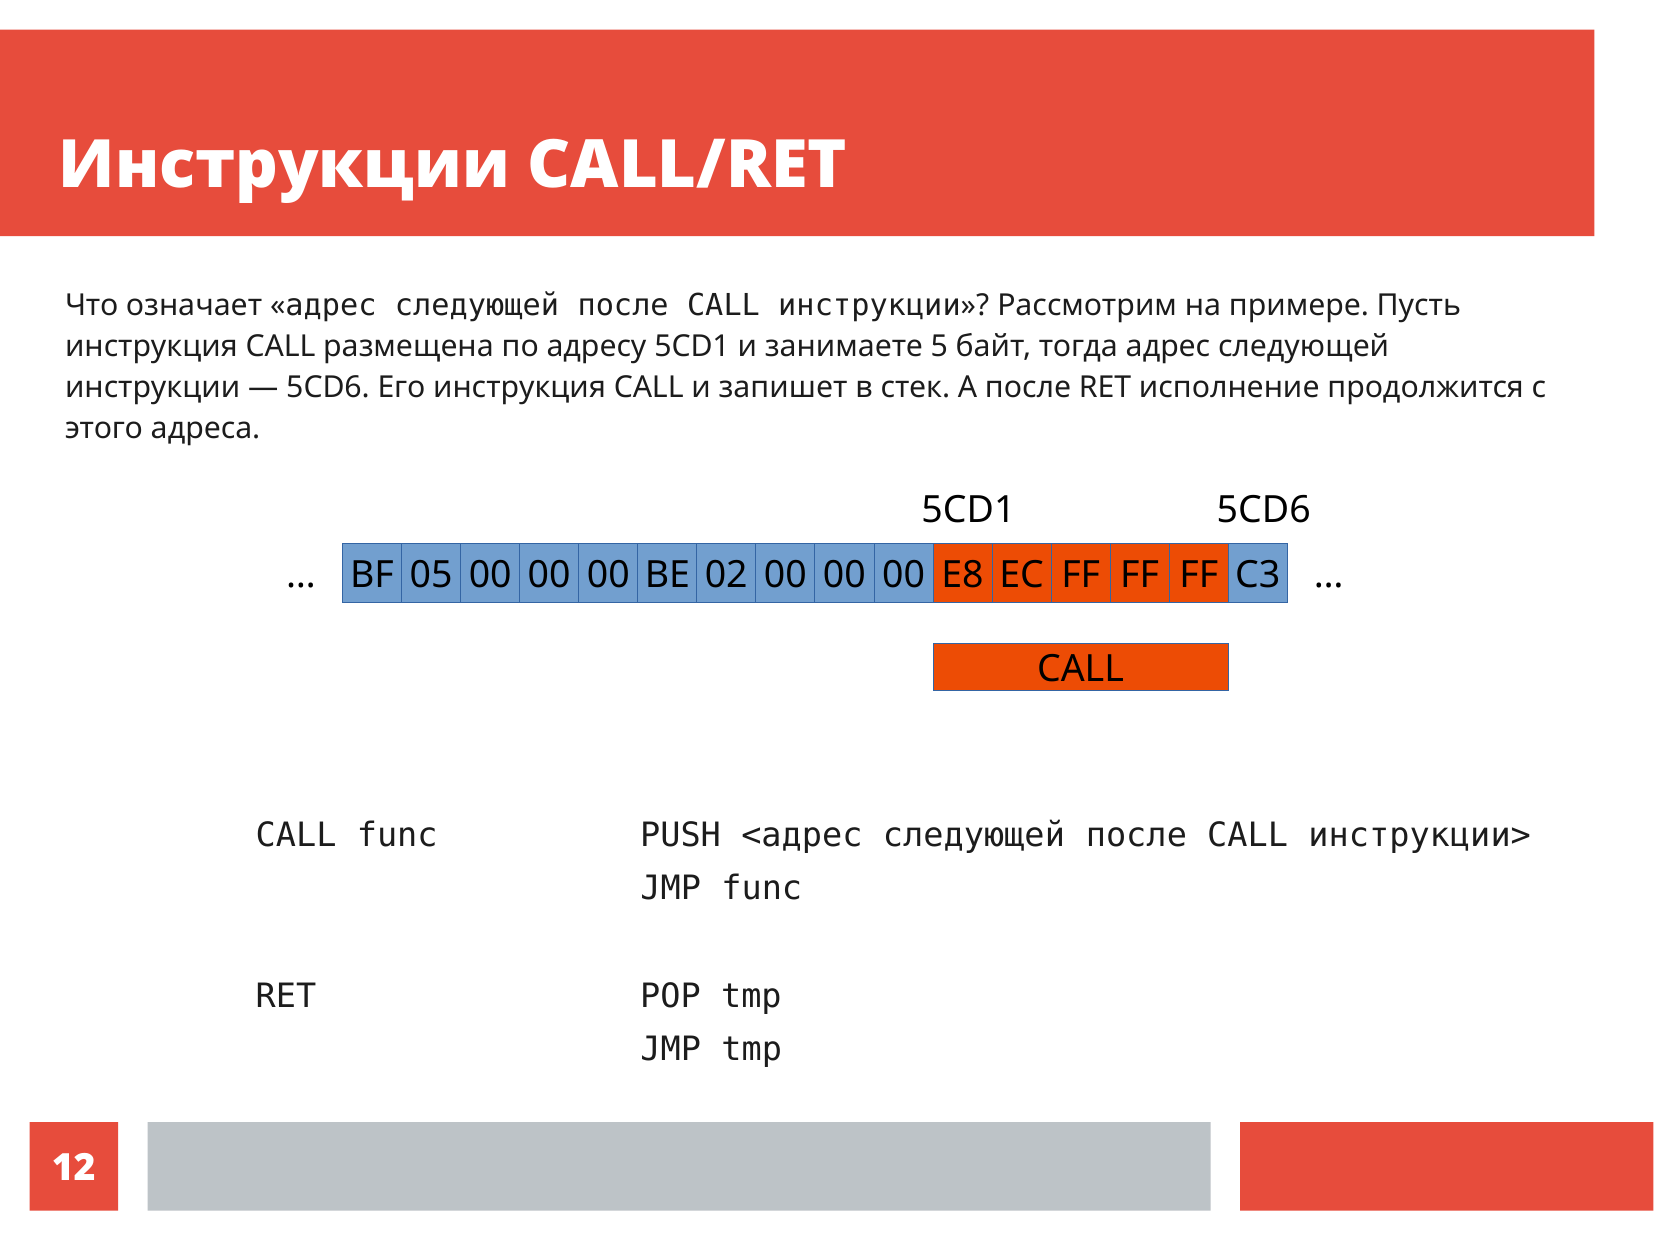

# Инструкции CALL/RET
Что означает «адрес следующей после CALL инструкции»? Рассмотрим на примере. Пусть инструкция CALL размещена по адресу 5CD1 и занимаете 5 байт, тогда адрес следующей инструкции — 5CD6. Его инструкция CALL и запишет в стек. А после RET исполнение продолжится с этого адреса.
5CD1
5CD6
…
BF
05
00
00
00
BE
02
00
00
00
E8
EC
FF
FF
FF
C3
…
CALL
 CALL func PUSH <адрес следующей после CALL инструкции>
 JMP func
 RET POP tmp
 JMP tmp
12